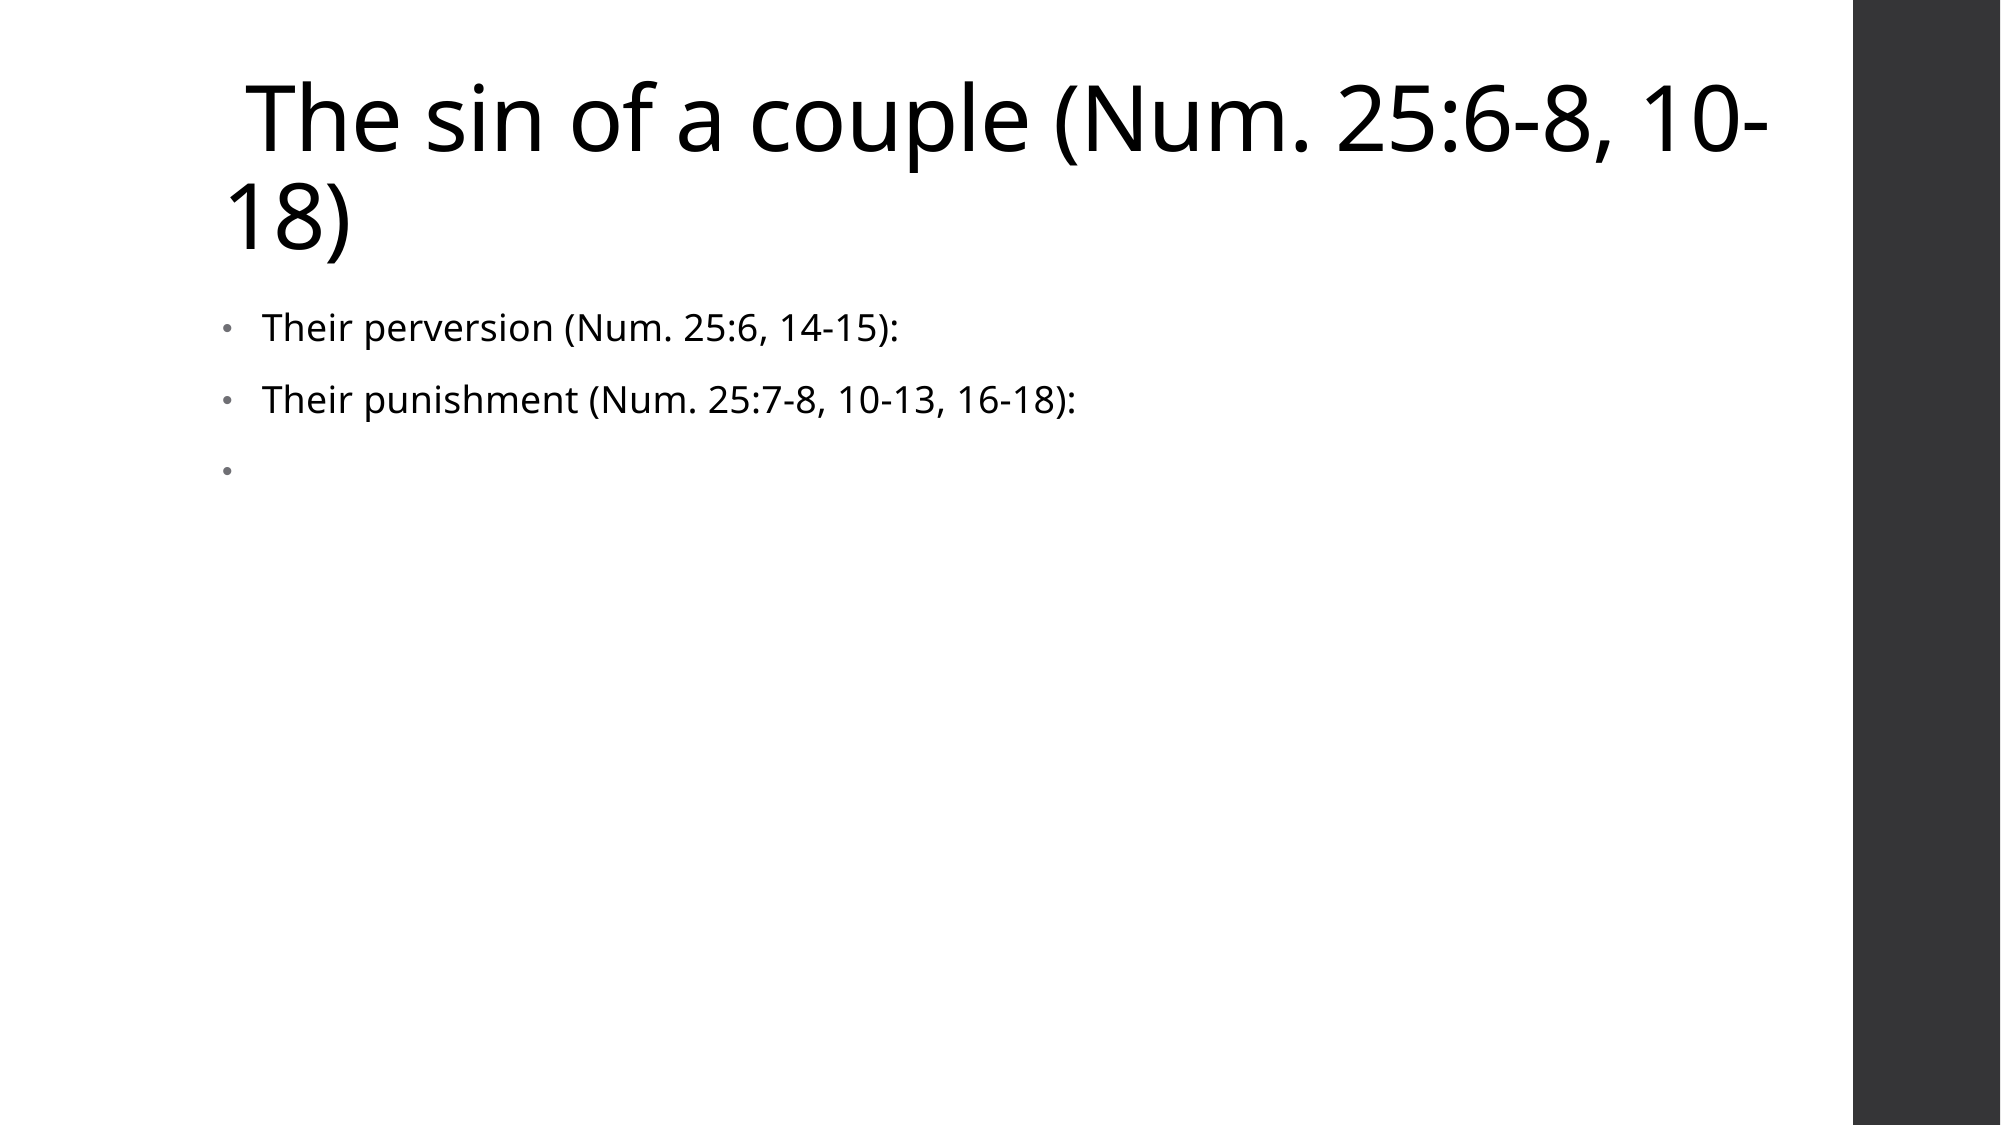

# The sin of a couple (Num. 25:6-8, 10-18)
 Their perversion (Num. 25:6, 14-15):
 Their punishment (Num. 25:7-8, 10-13, 16-18):